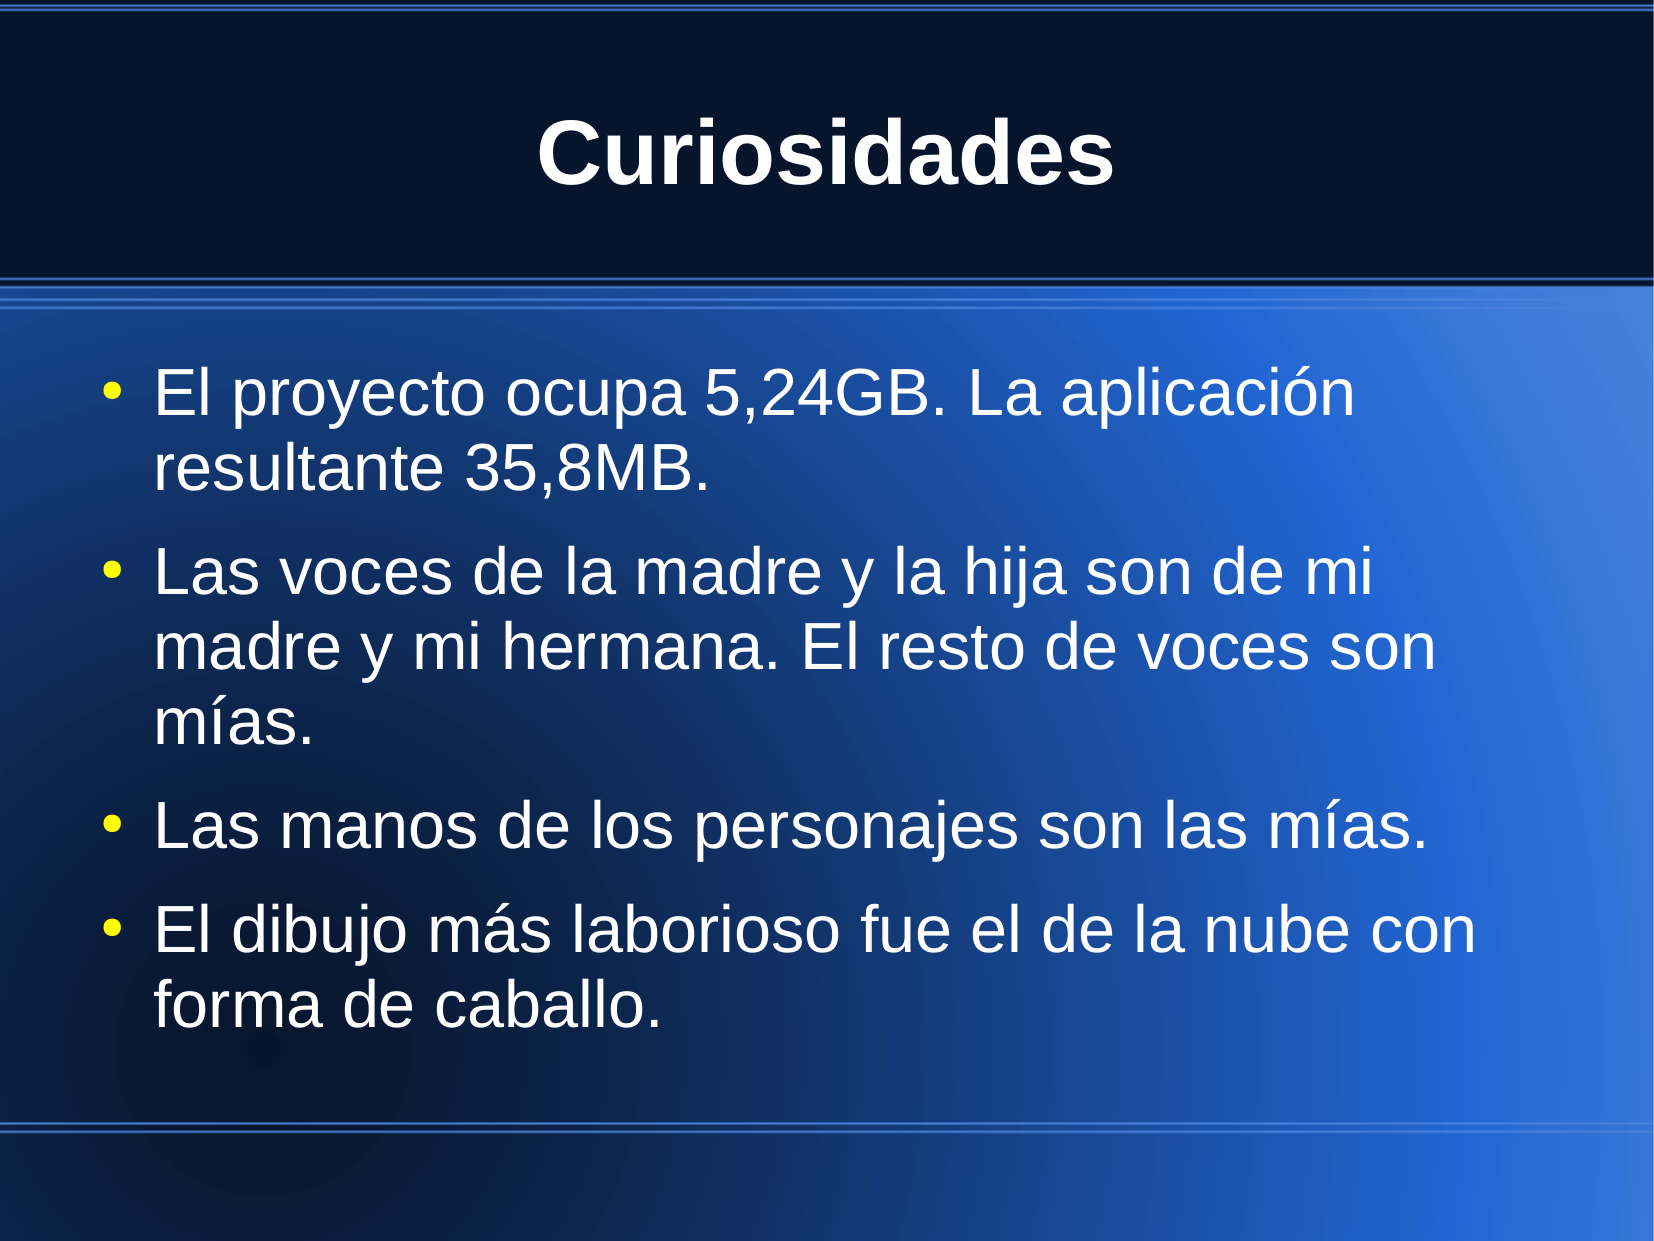

# Curiosidades
El proyecto ocupa 5,24GB. La aplicación resultante 35,8MB.
Las voces de la madre y la hija son de mi madre y mi hermana. El resto de voces son mías.
Las manos de los personajes son las mías.
El dibujo más laborioso fue el de la nube con forma de caballo.